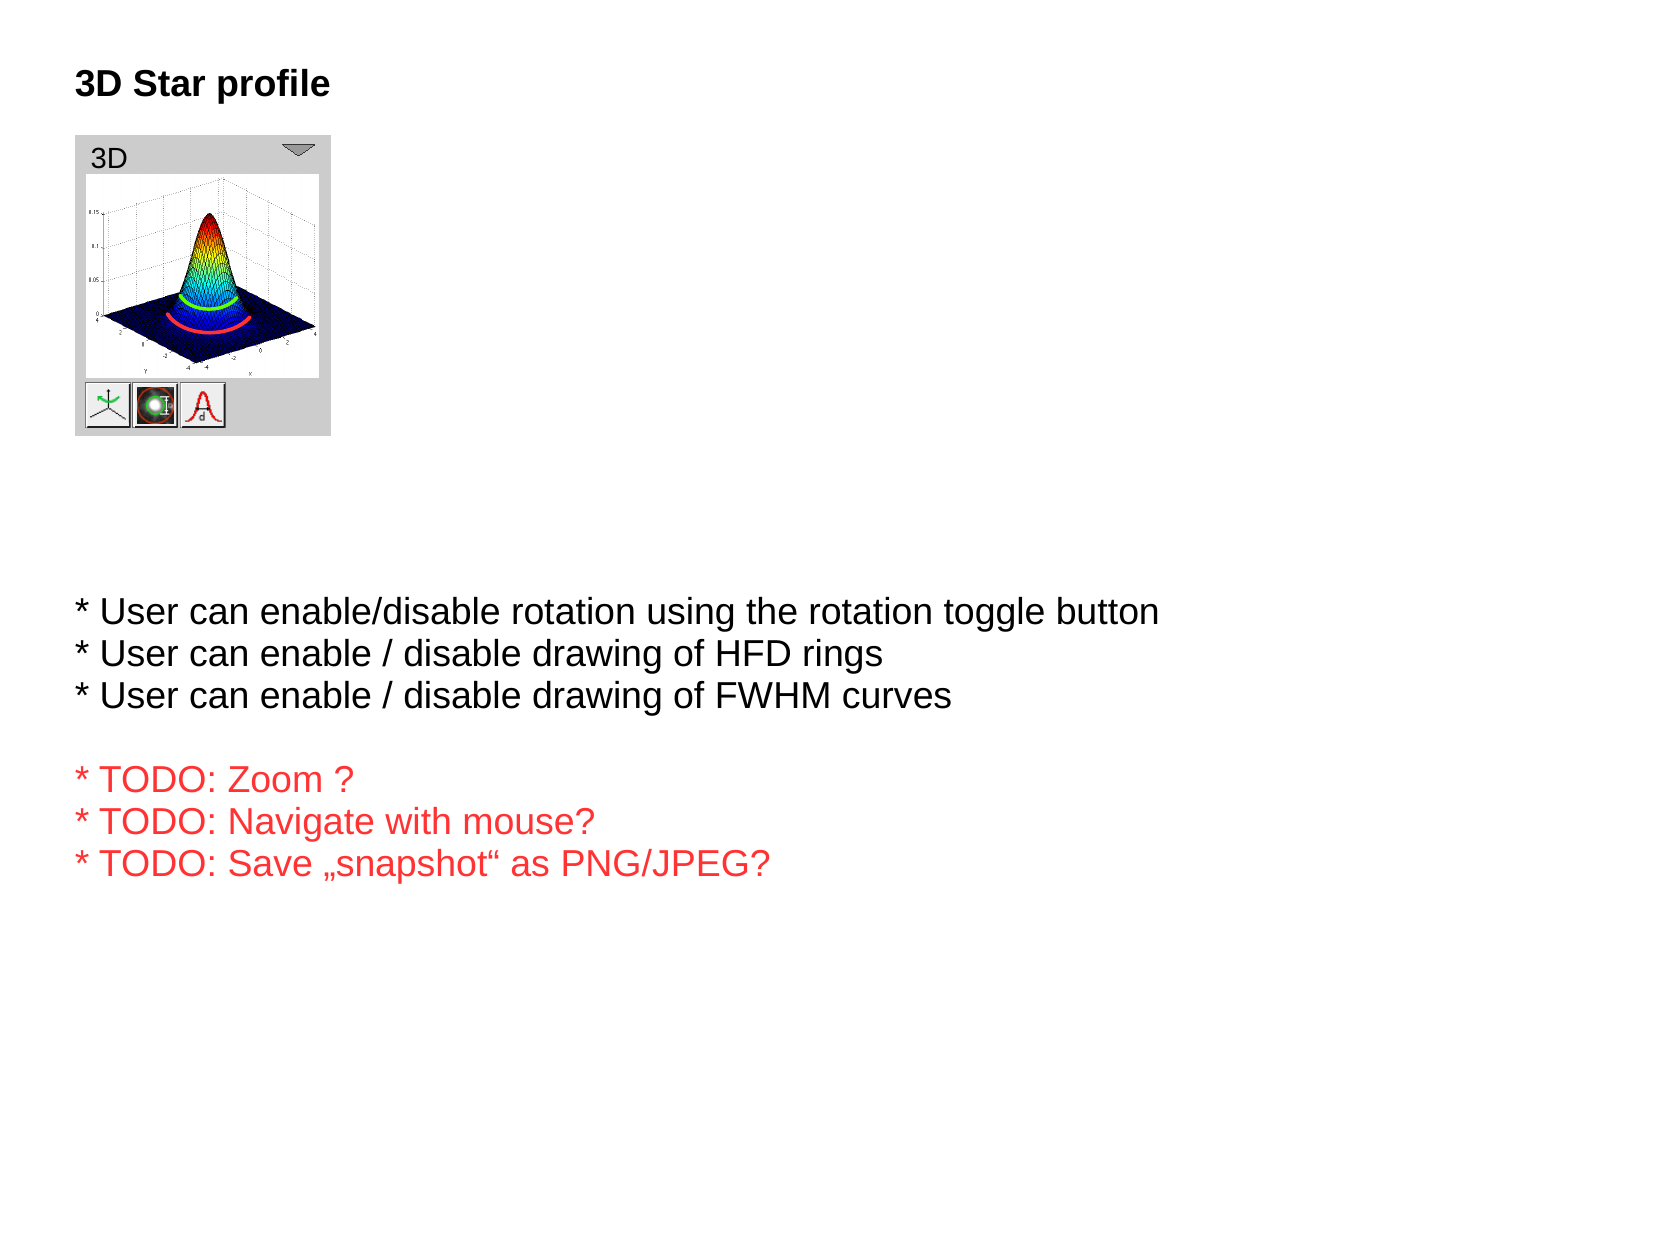

3D Star profile
3D
* User can enable/disable rotation using the rotation toggle button
* User can enable / disable drawing of HFD rings
* User can enable / disable drawing of FWHM curves
* TODO: Zoom ?
* TODO: Navigate with mouse?
* TODO: Save „snapshot“ as PNG/JPEG?